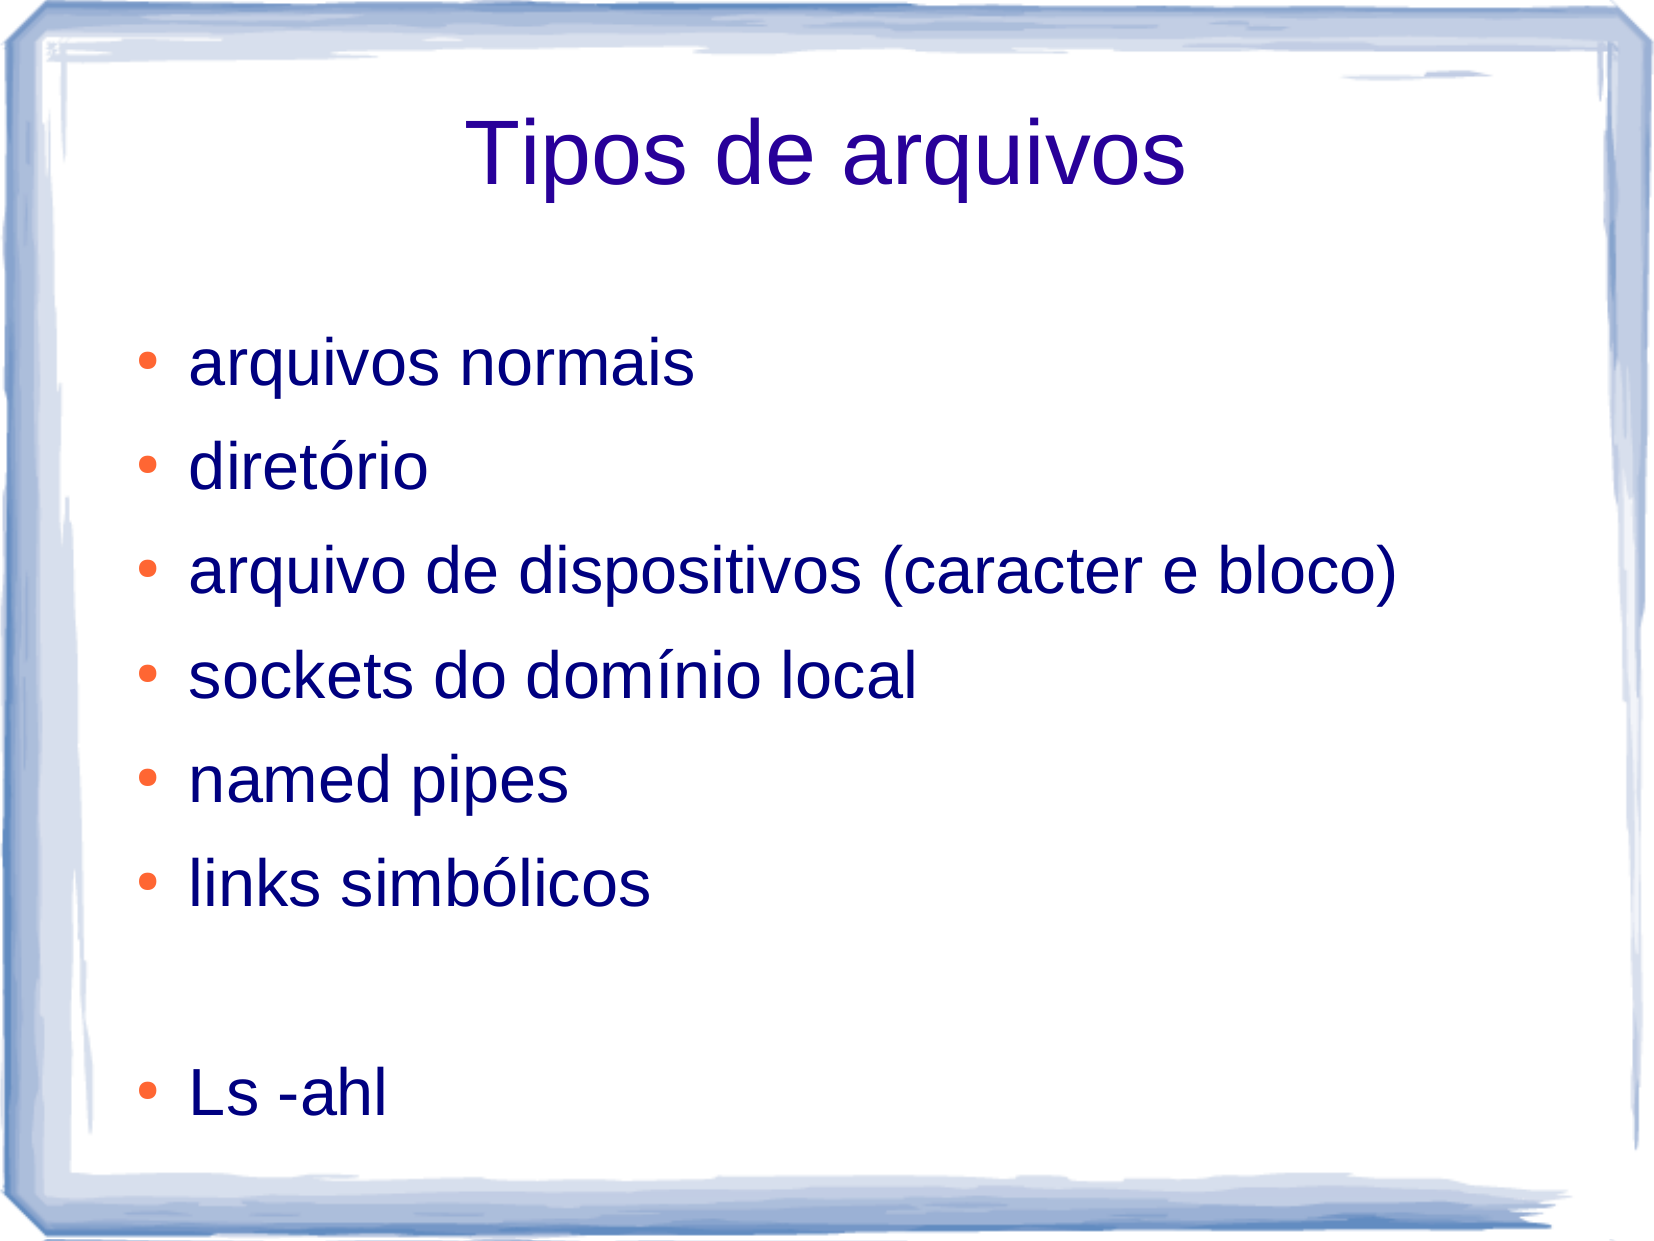

# Tipos de arquivos
arquivos normais
diretório
arquivo de dispositivos (caracter e bloco)
sockets do domínio local
named pipes
links simbólicos
Ls -ahl